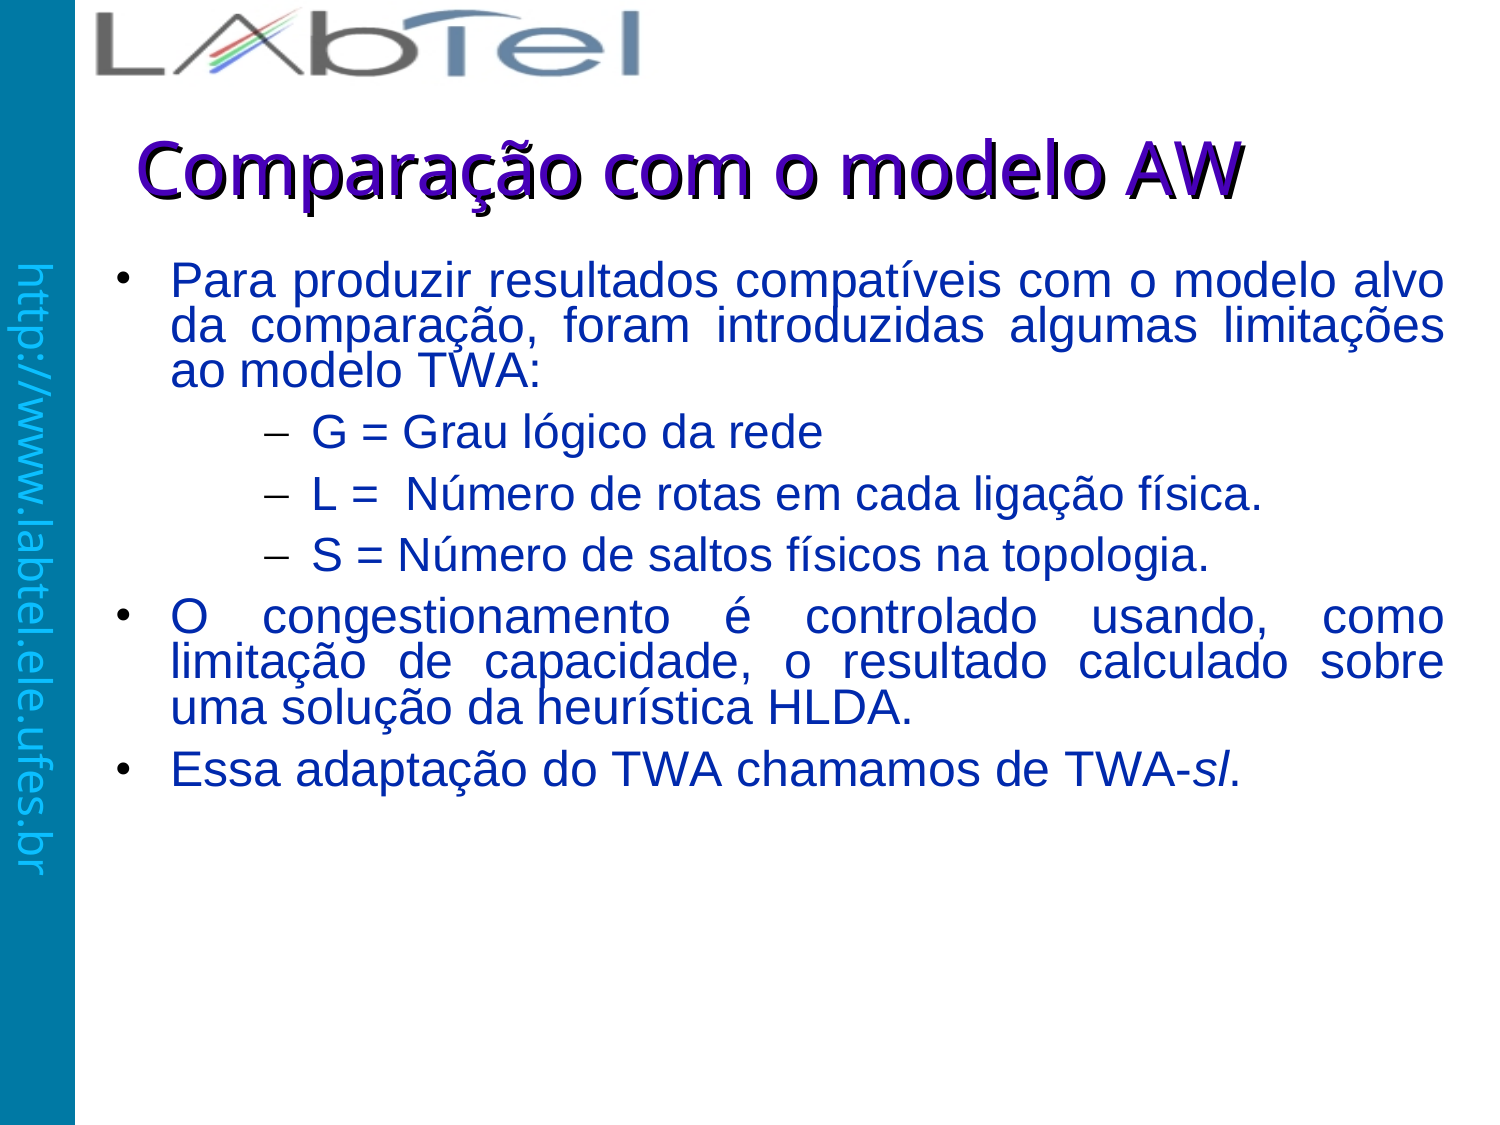

# Comparação com o modelo AW
Para produzir resultados compatíveis com o modelo alvo da comparação, foram introduzidas algumas limitações ao modelo TWA:
G = Grau lógico da rede
L = Número de rotas em cada ligação física.
S = Número de saltos físicos na topologia.
O congestionamento é controlado usando, como limitação de capacidade, o resultado calculado sobre uma solução da heurística HLDA.
Essa adaptação do TWA chamamos de TWA-sl.